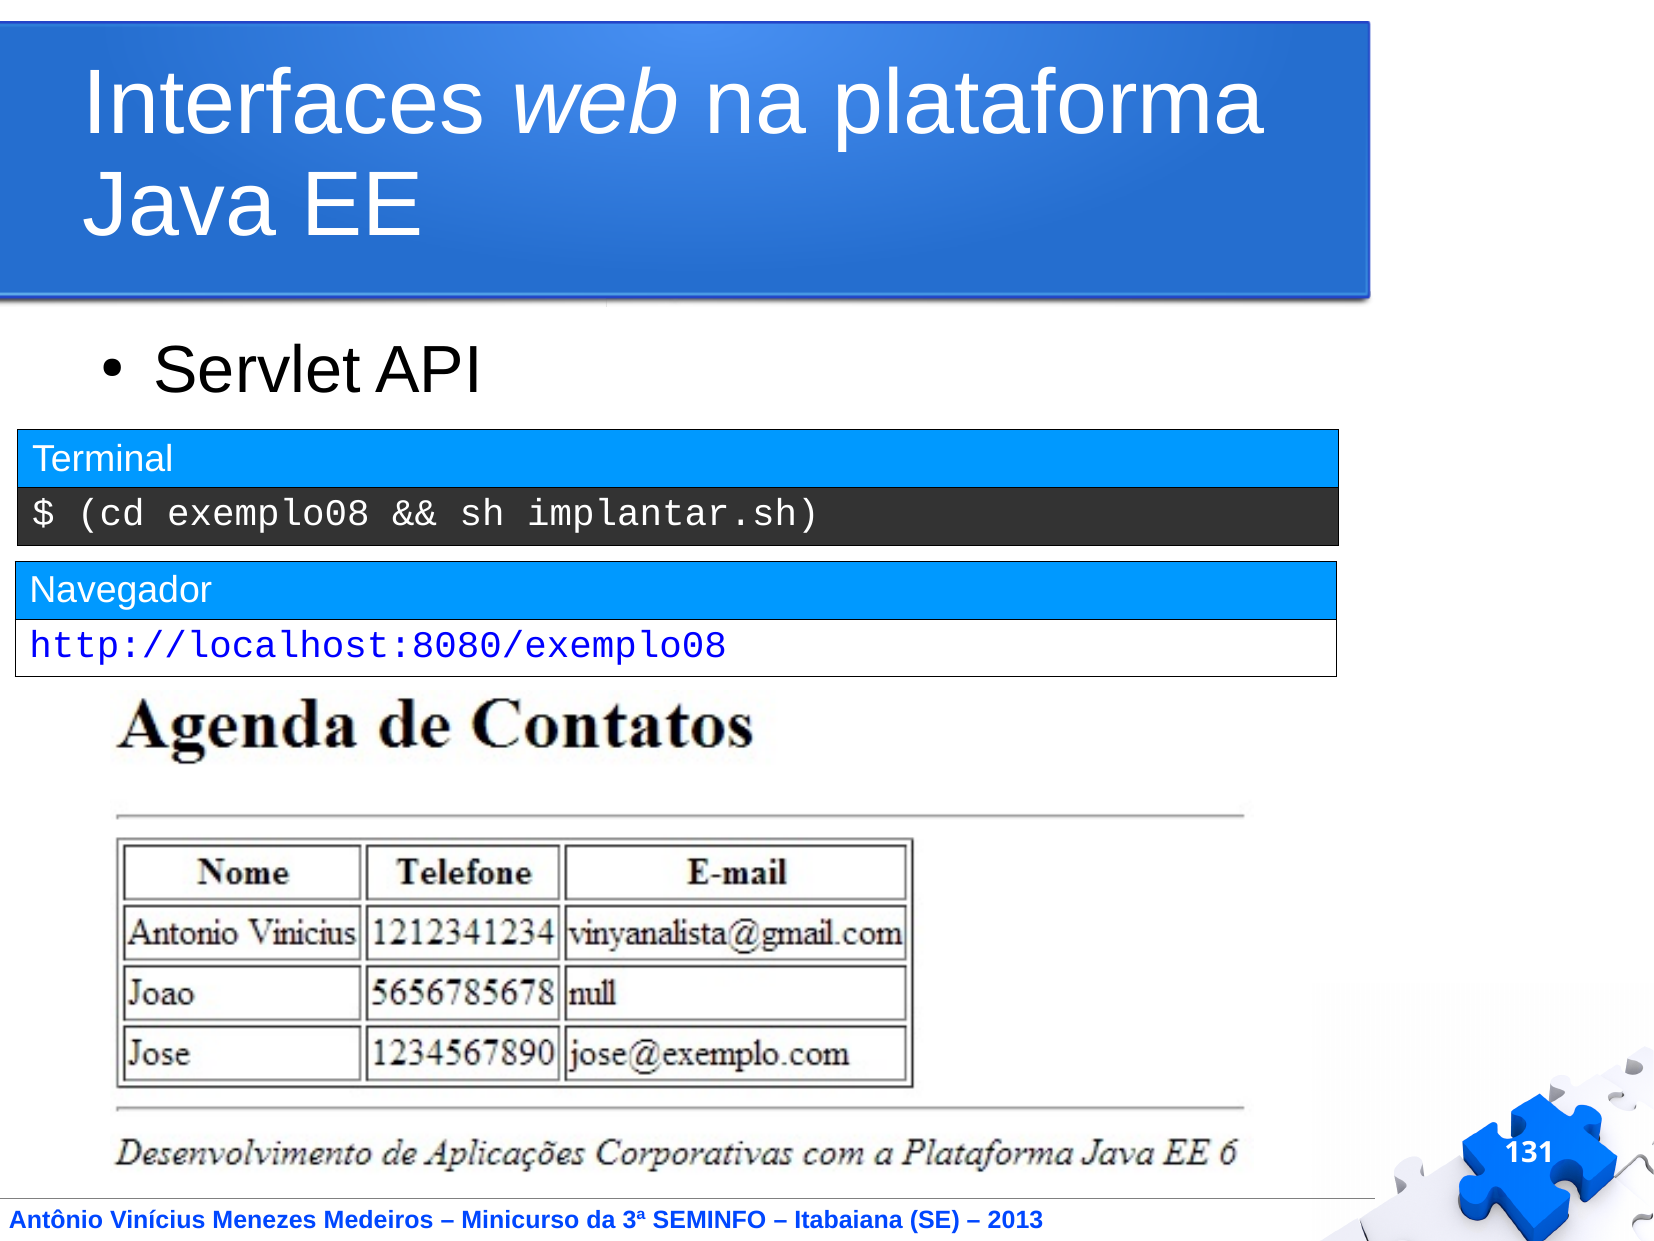

# Interfaces web na plataforma Java EE
Servlet API
| Terminal |
| --- |
| $ (cd exemplo08 && sh implantar.sh) |
| Navegador |
| --- |
| http://localhost:8080/exemplo08 |
131